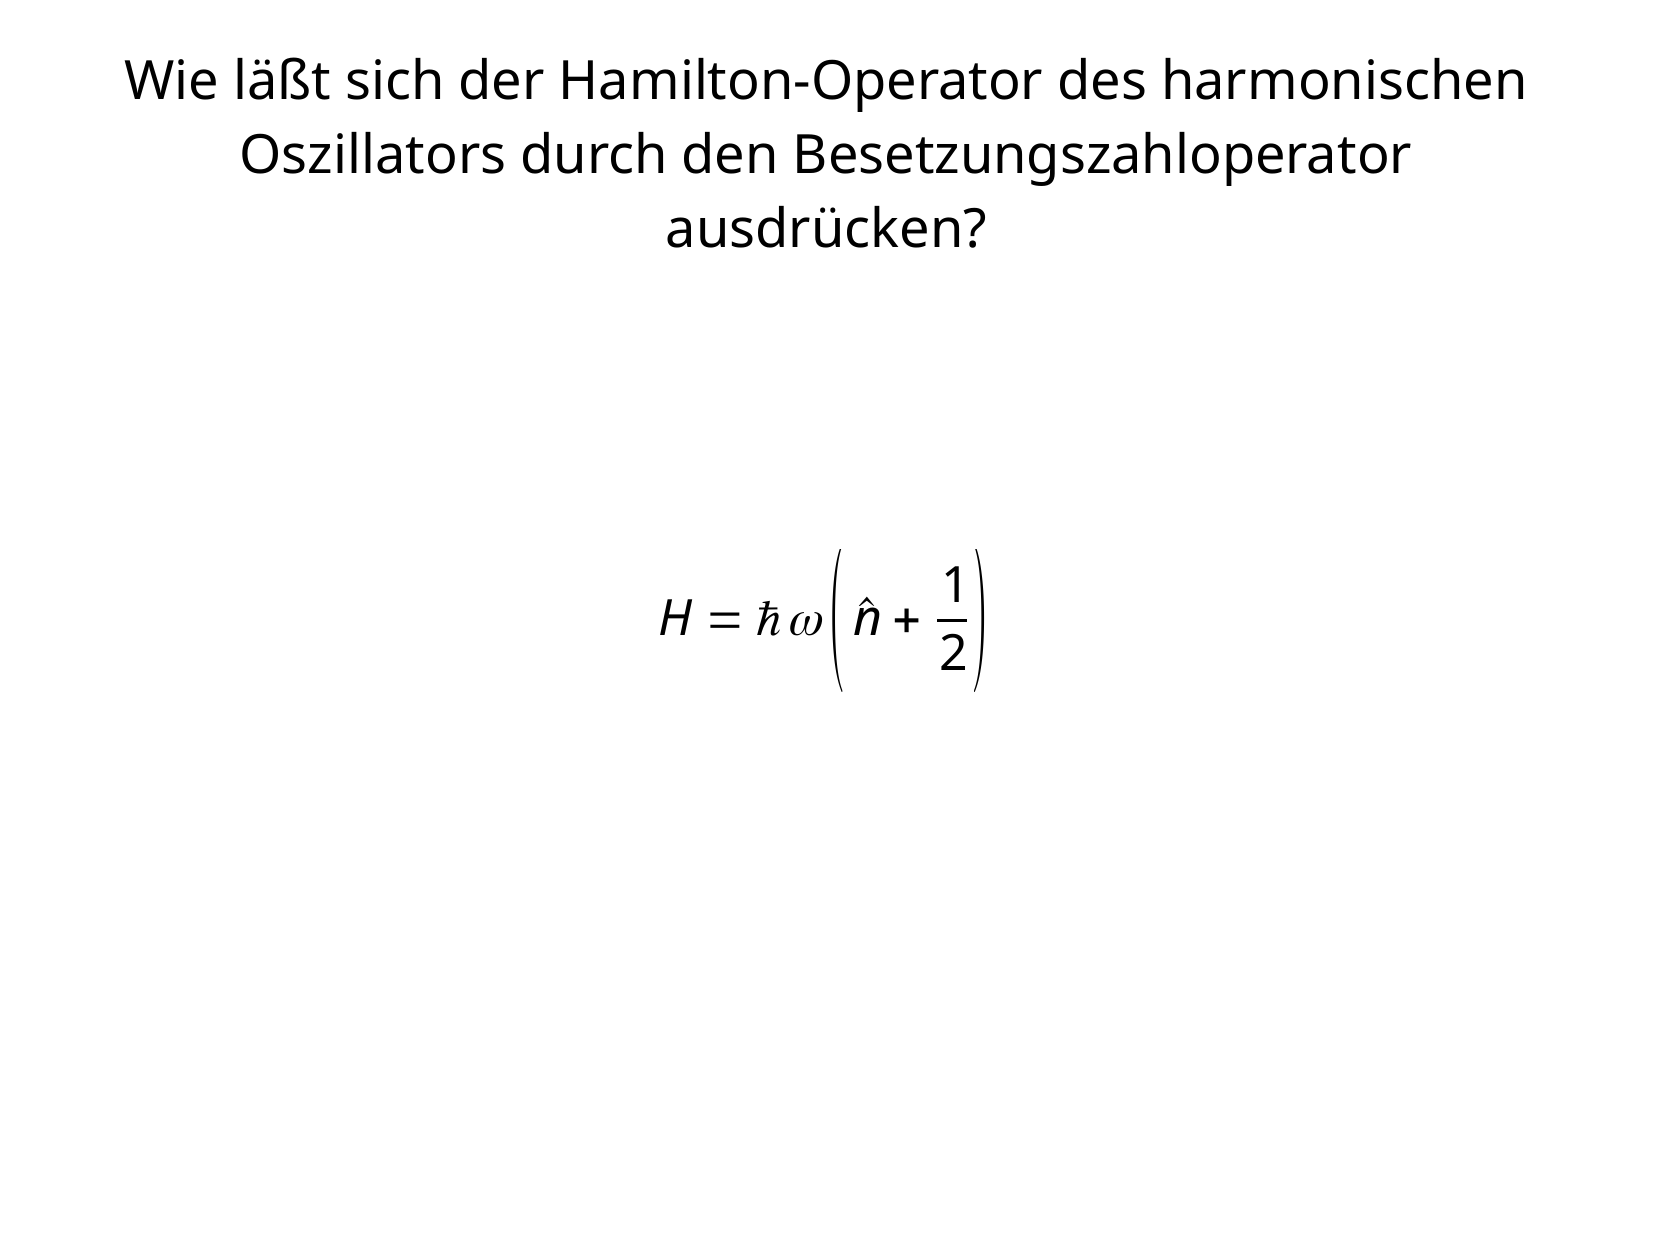

# Wie läßt sich der Hamilton-Operator des harmonischen Oszillators durch den Besetzungszahloperator ausdrücken?